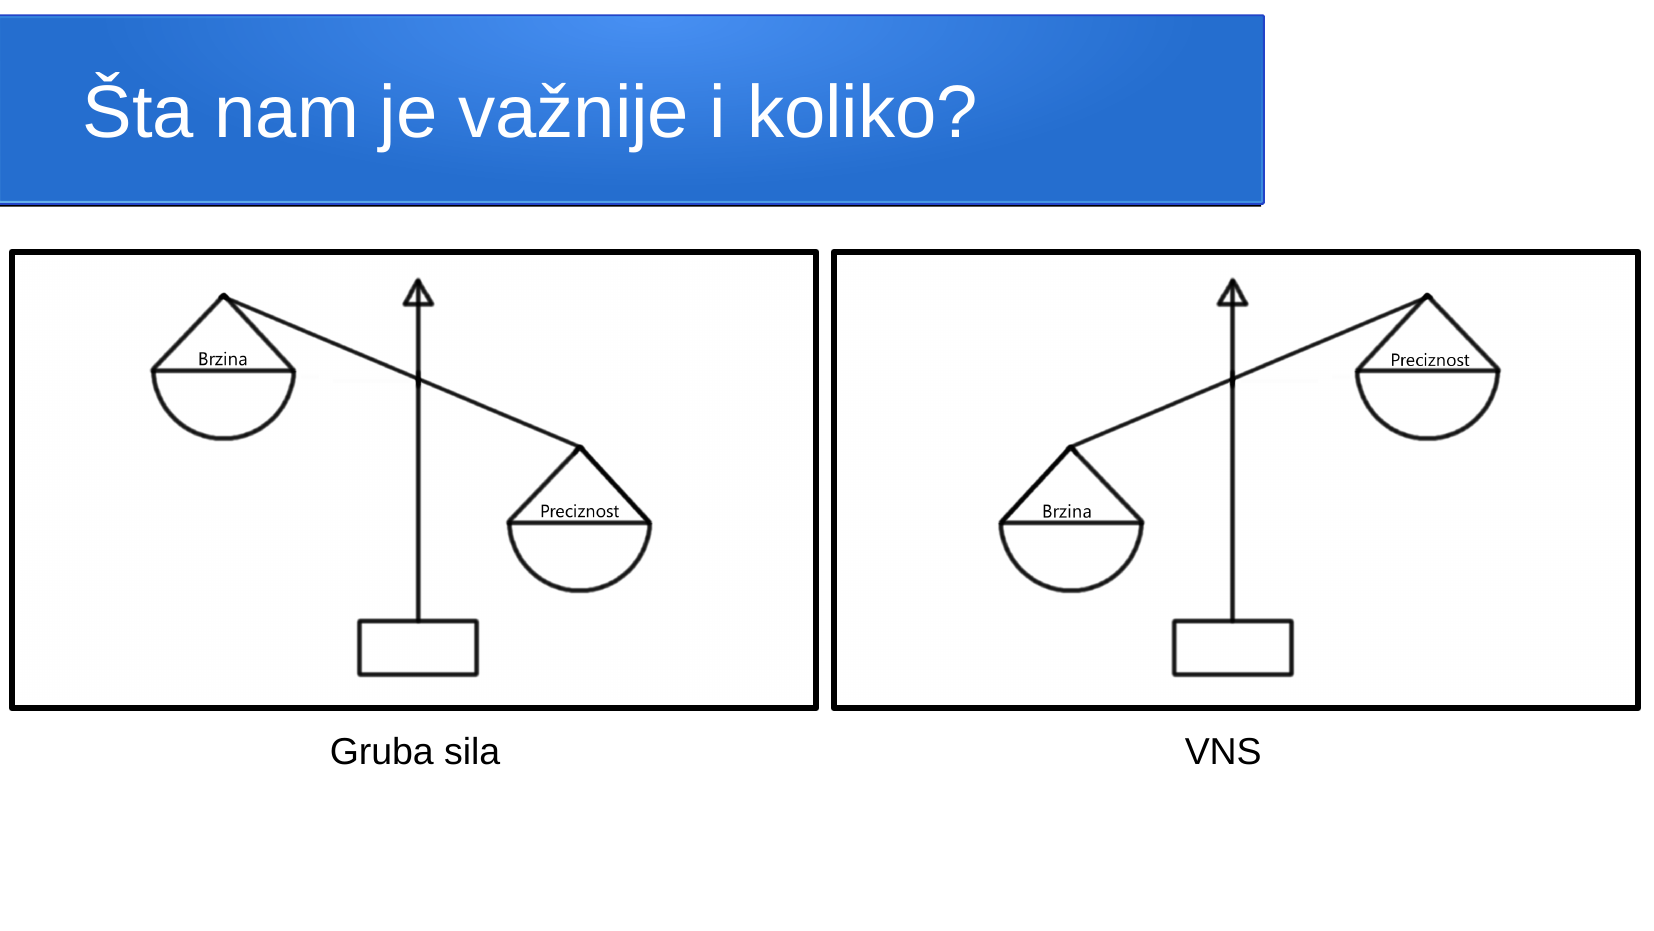

# Šta nam je važnije i koliko?
Gruba sila
VNS